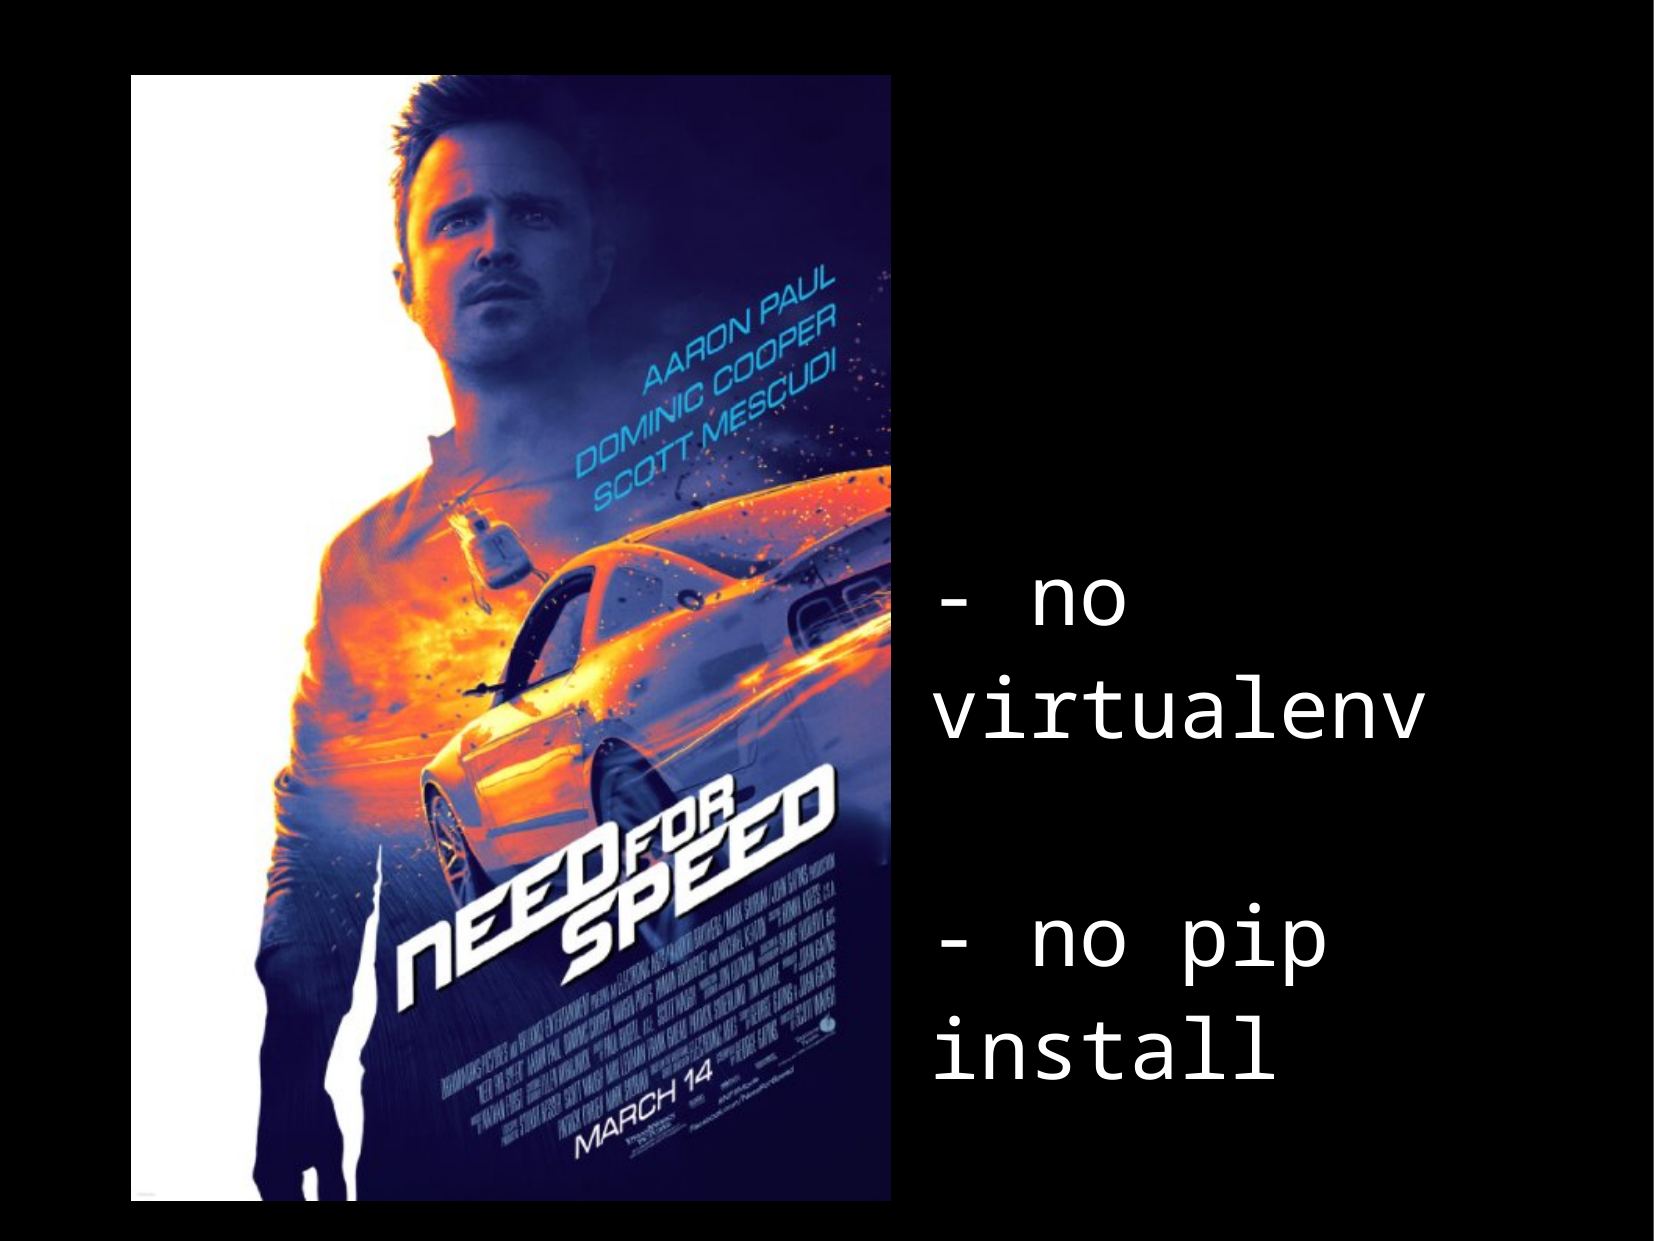

- no virtualenv
- no pip install